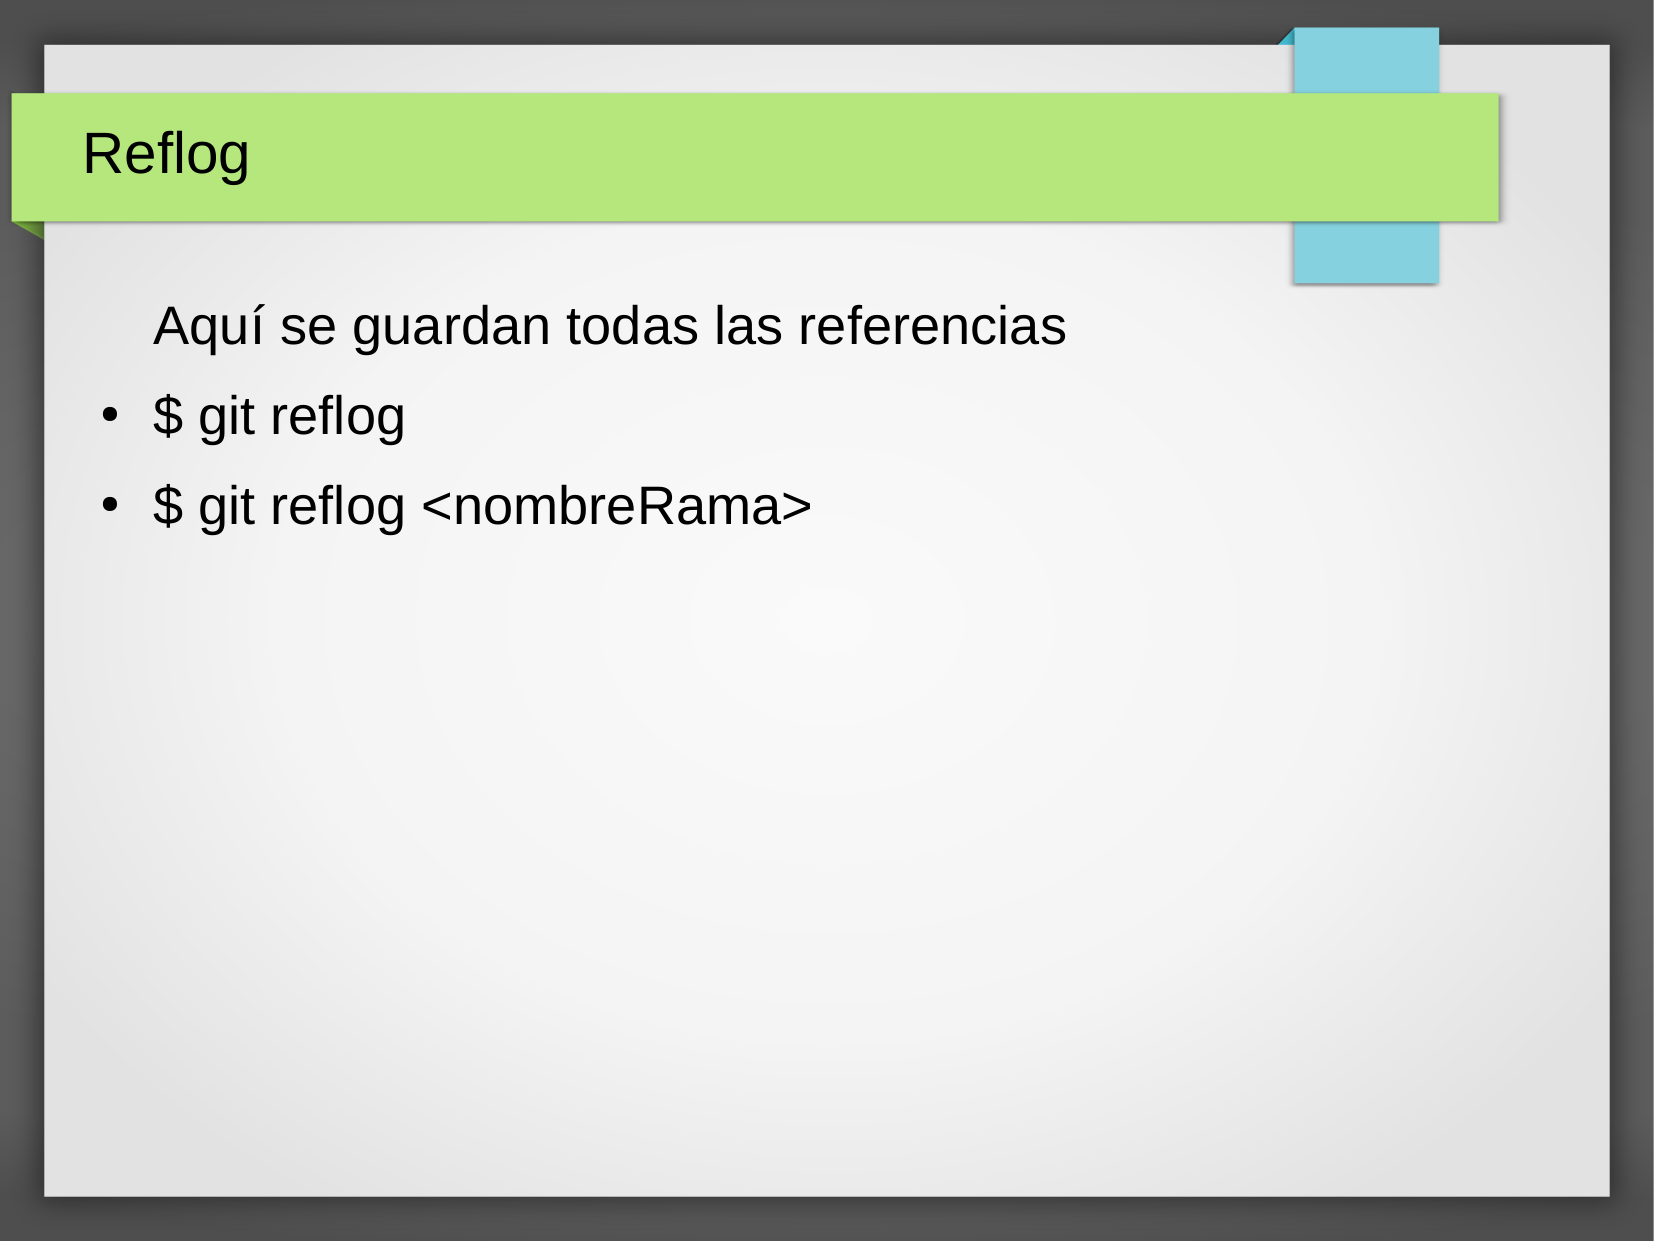

# Reflog
Aquí se guardan todas las referencias
$ git reflog
$ git reflog <nombreRama>